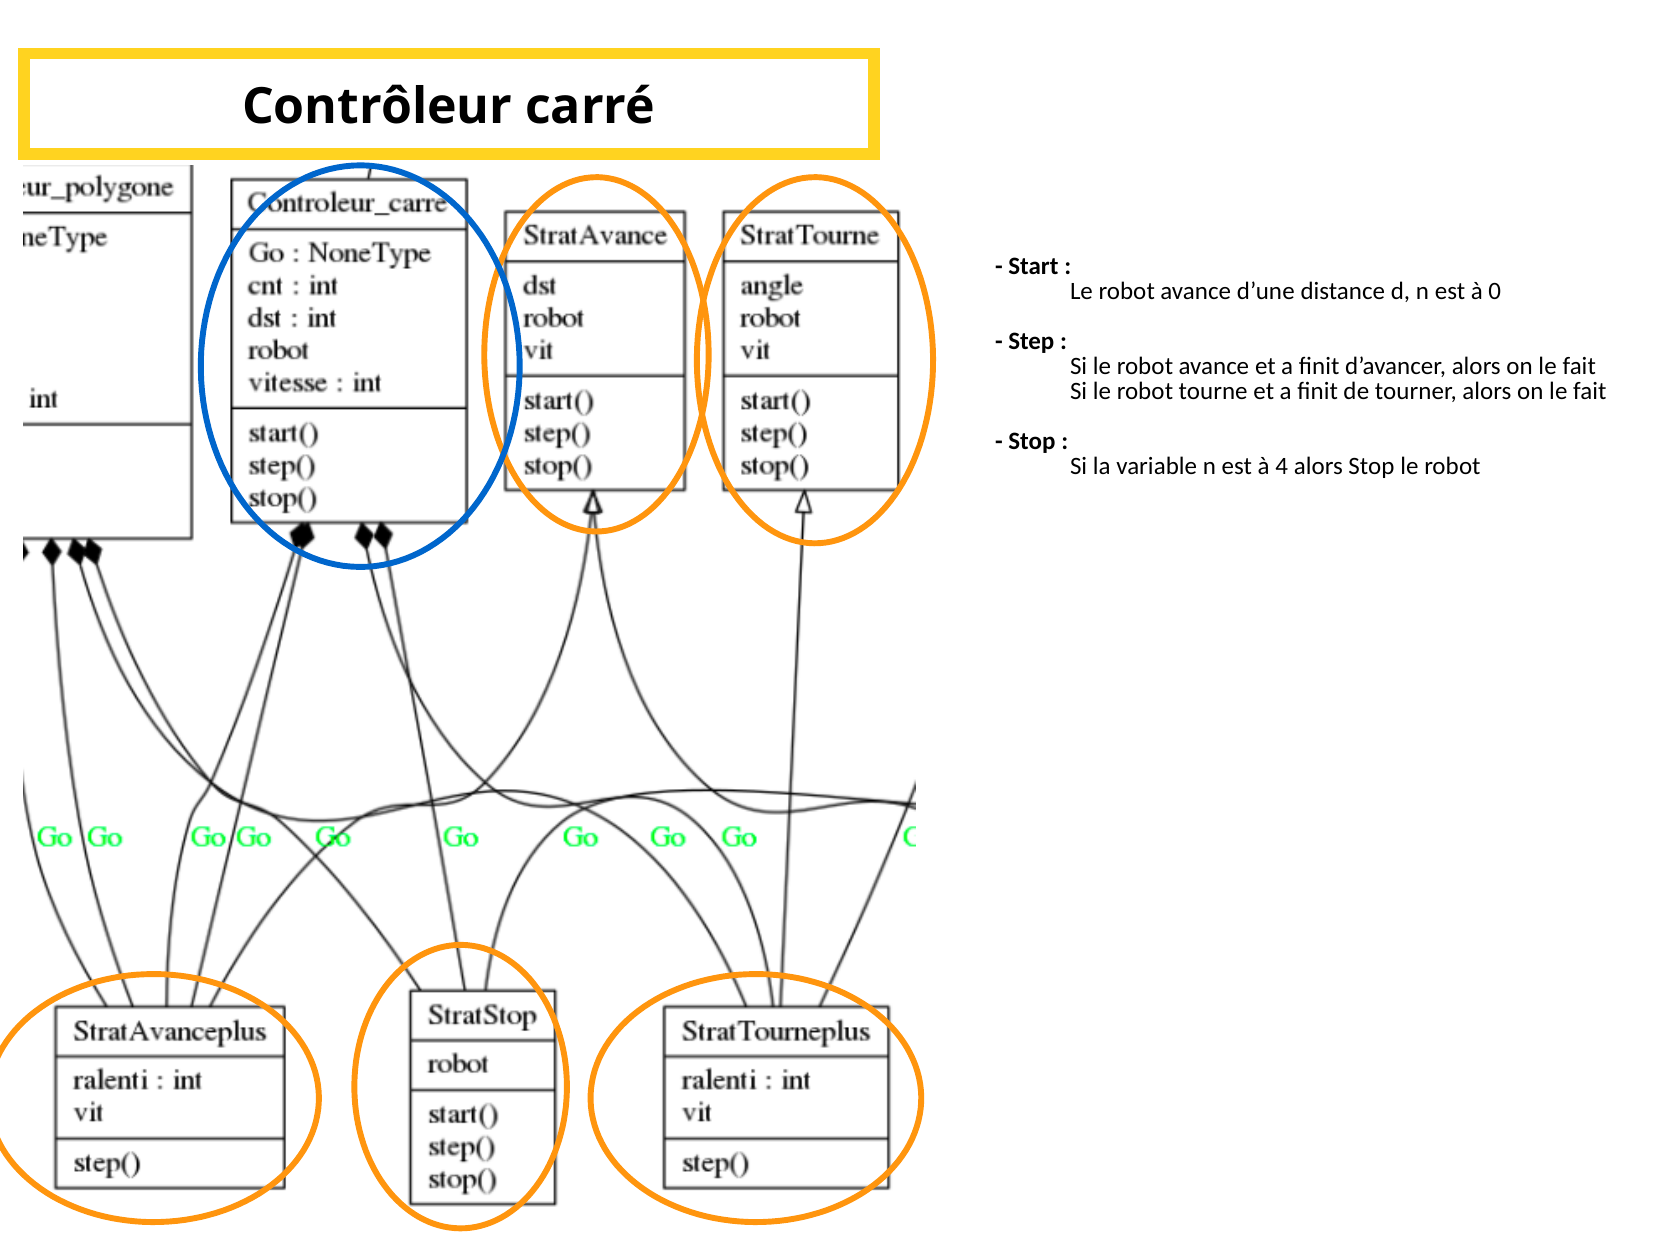

# Contrôleur carré
- Start :
	Le robot avance d’une distance d, n est à 0
- Step :
	Si le robot avance et a finit d’avancer, alors on le fait 	tourner d’un angle de 90°
	Si le robot tourne et a finit de tourner, alors on le fait 	avancer d’une	distance d, n = n+1
- Stop :
	Si la variable n est à 4 alors Stop le robot